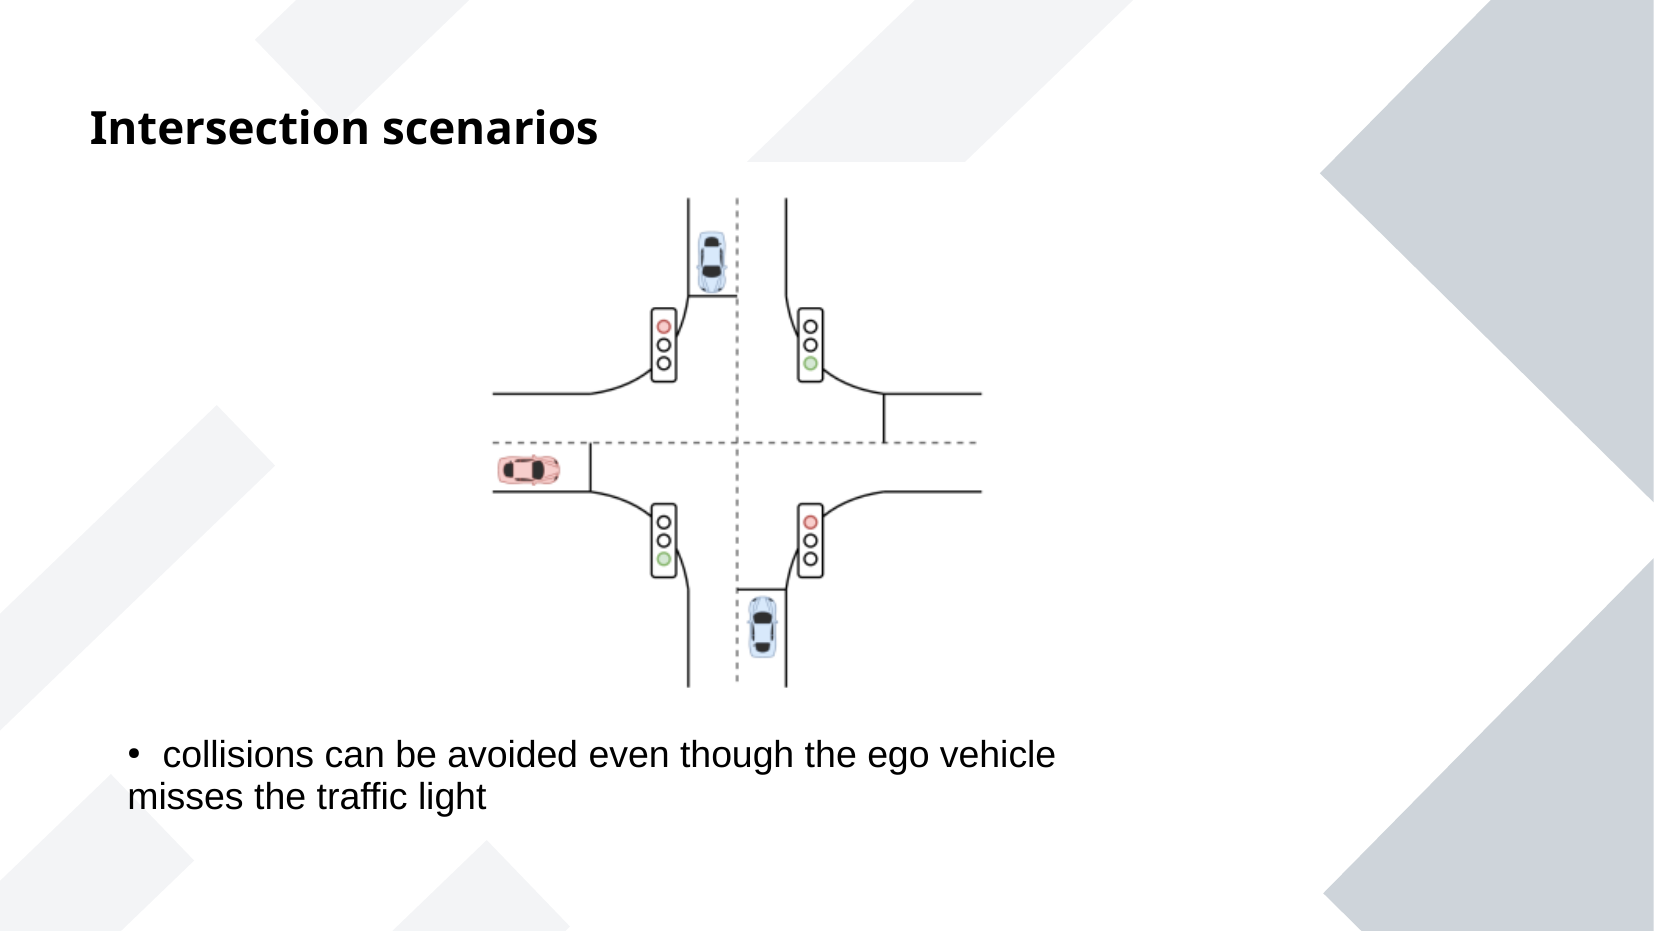

Intersection scenarios
collisions can be avoided even though the ego vehicle
misses the traffic light